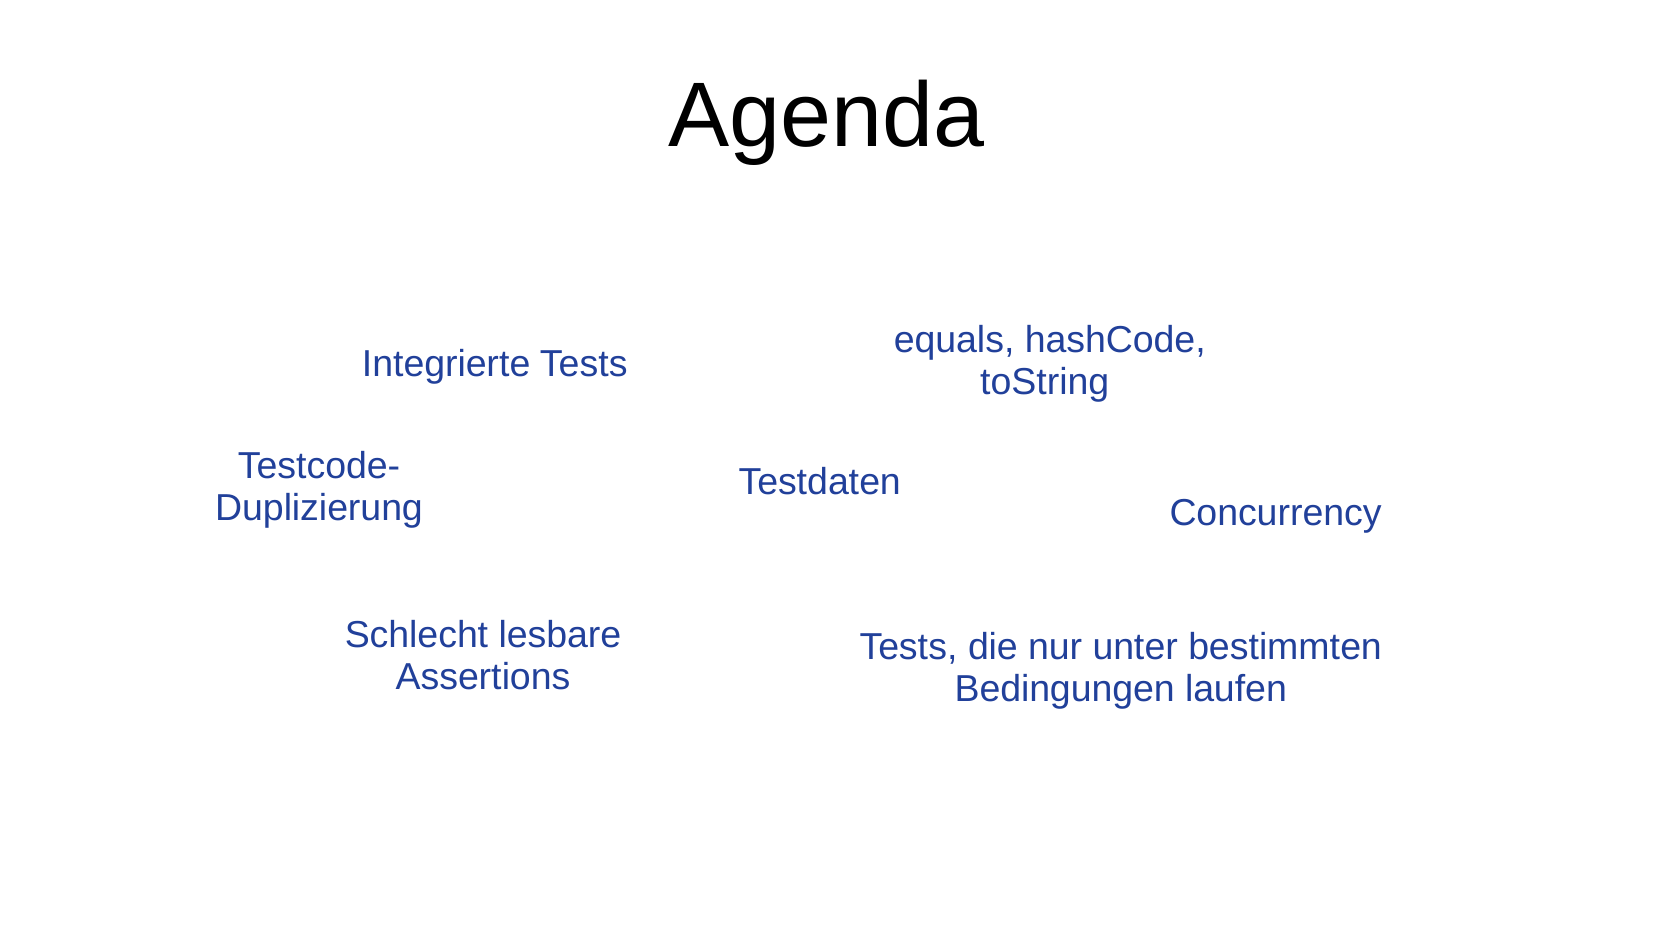

# Agenda
equals, hashCode, toString
Integrierte Tests
Testcode-Duplizierung
Testdaten
Concurrency
Schlecht lesbare Assertions
Tests, die nur unter bestimmten Bedingungen laufen